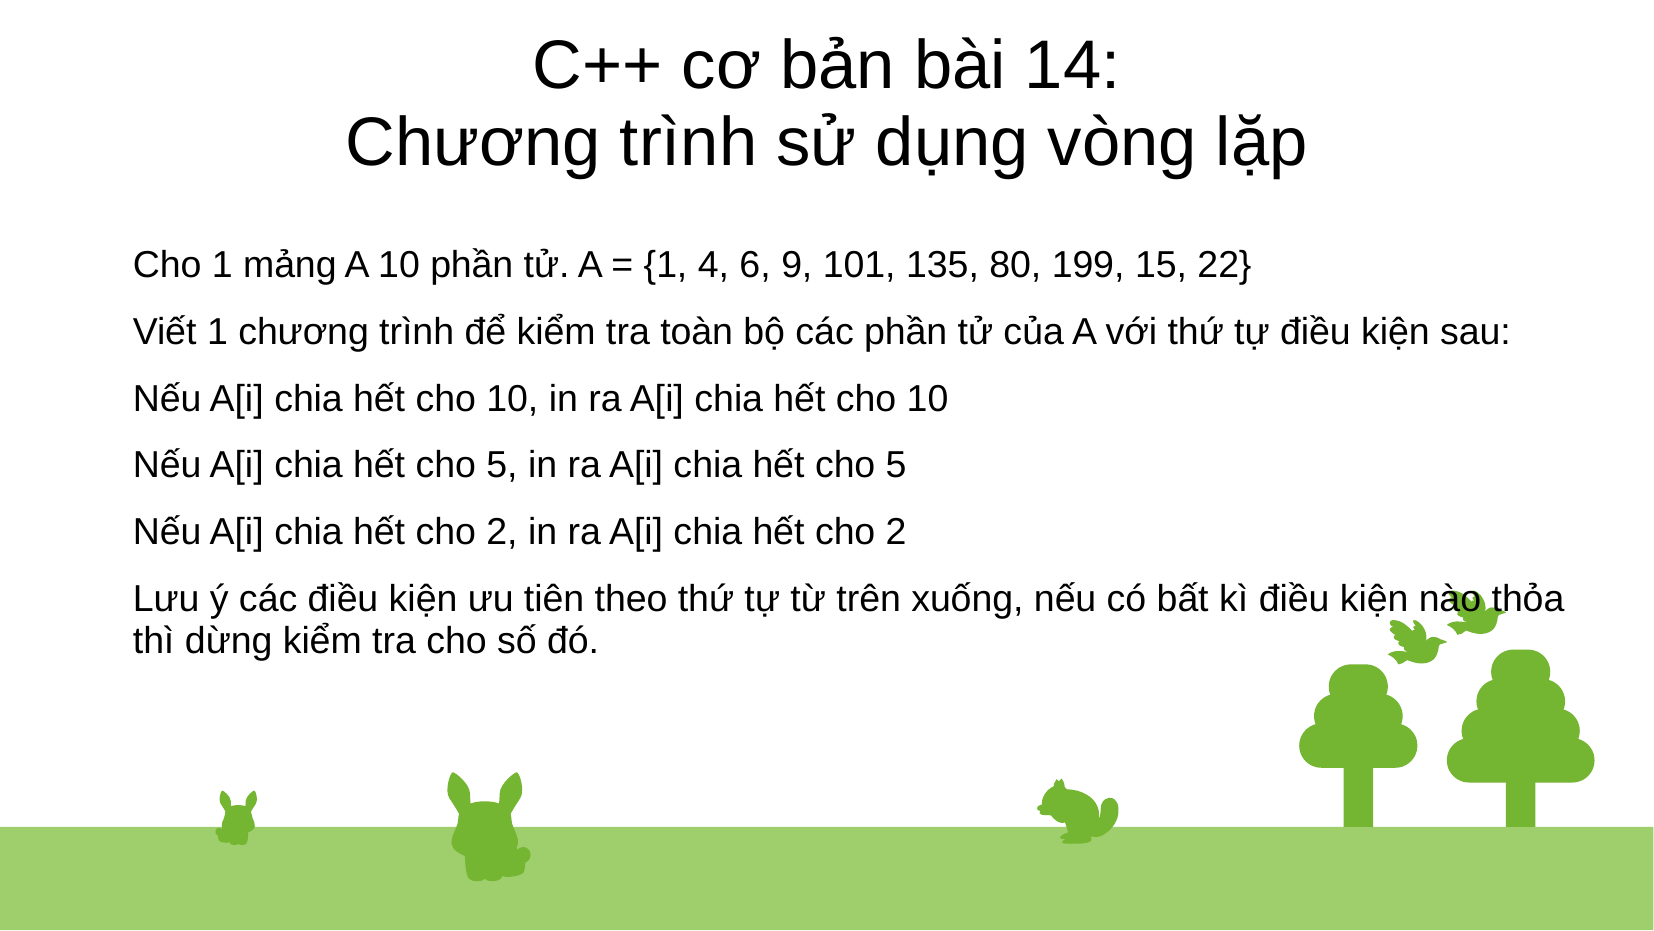

# C++ cơ bản bài 14: Chương trình sử dụng vòng lặp
Cho 1 mảng A 10 phần tử. A = {1, 4, 6, 9, 101, 135, 80, 199, 15, 22}
Viết 1 chương trình để kiểm tra toàn bộ các phần tử của A với thứ tự điều kiện sau:
Nếu A[i] chia hết cho 10, in ra A[i] chia hết cho 10
Nếu A[i] chia hết cho 5, in ra A[i] chia hết cho 5
Nếu A[i] chia hết cho 2, in ra A[i] chia hết cho 2
Lưu ý các điều kiện ưu tiên theo thứ tự từ trên xuống, nếu có bất kì điều kiện nào thỏa thì dừng kiểm tra cho số đó.